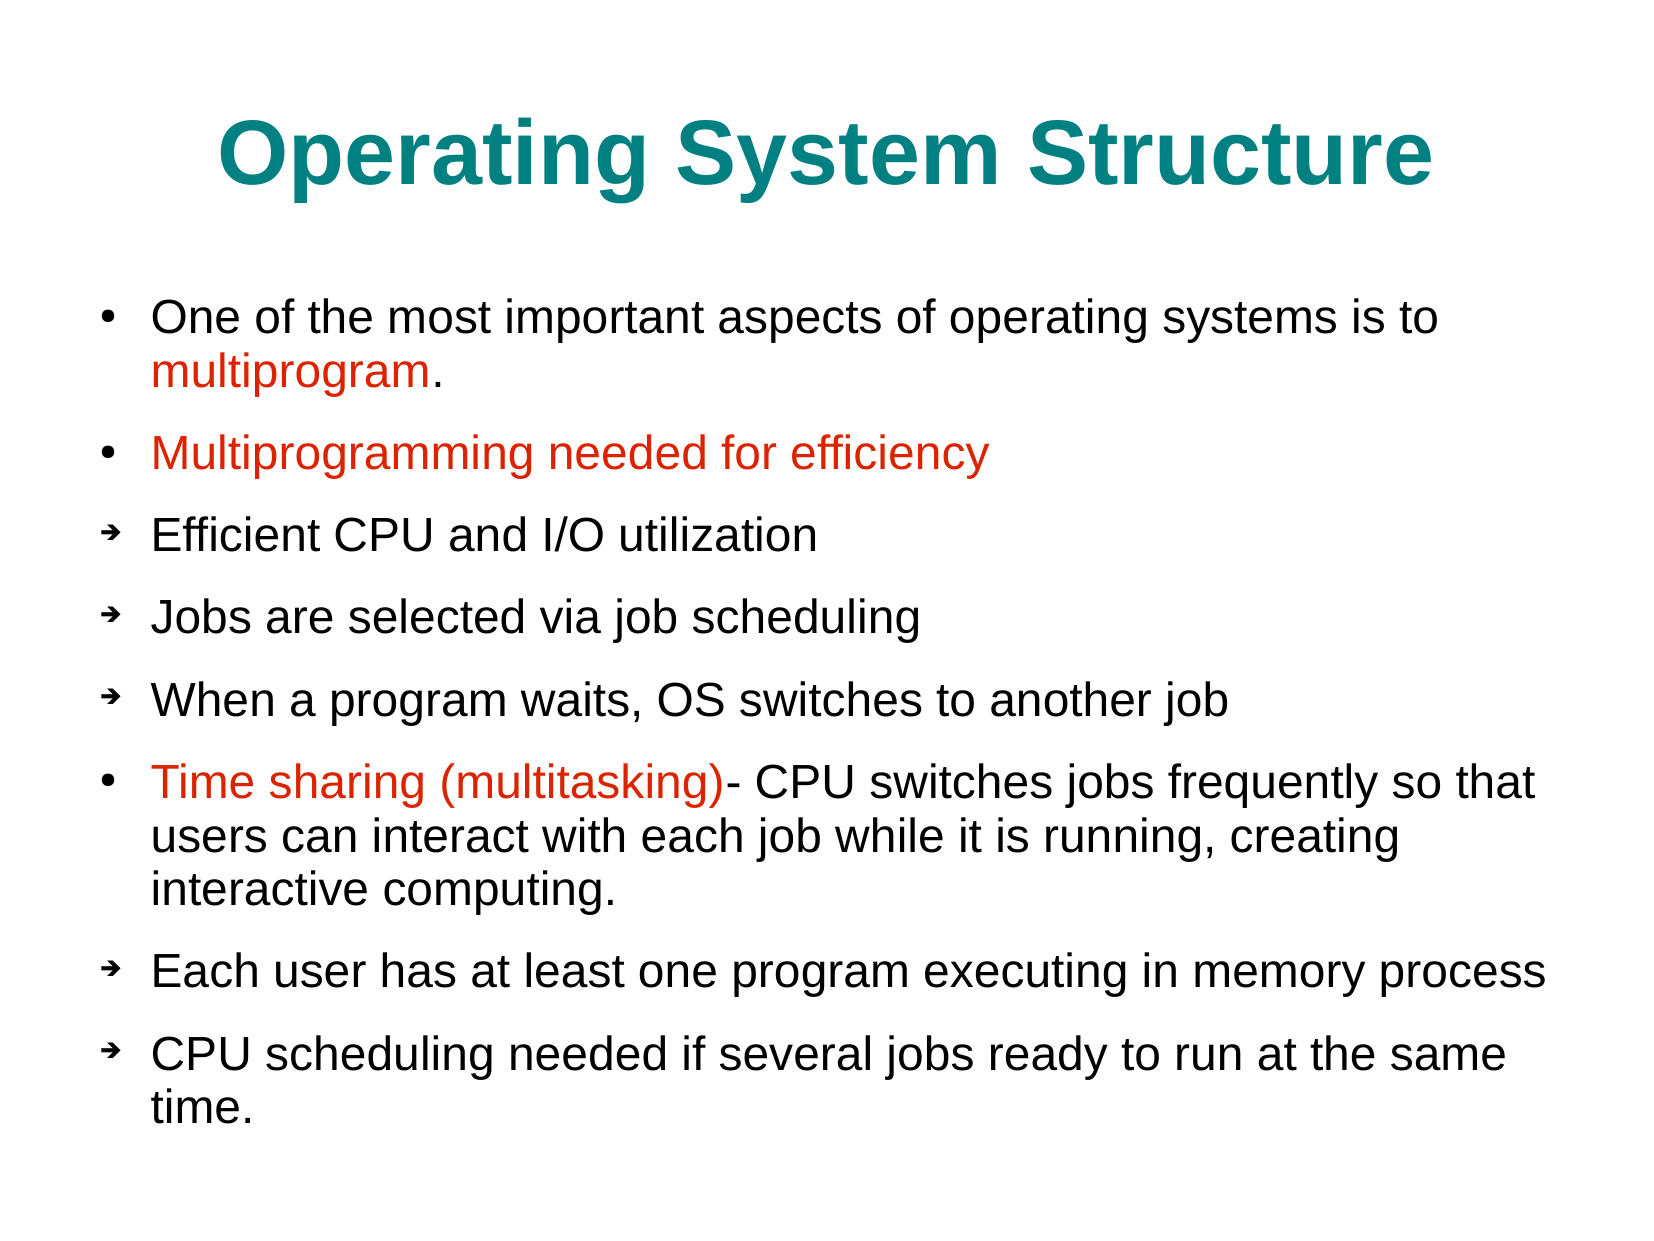

# Operating System Structure
One of the most important aspects of operating systems is to multiprogram.
Multiprogramming needed for efficiency
Efficient CPU and I/O utilization
Jobs are selected via job scheduling
When a program waits, OS switches to another job
Time sharing (multitasking)- CPU switches jobs frequently so that users can interact with each job while it is running, creating interactive computing.
Each user has at least one program executing in memory process
CPU scheduling needed if several jobs ready to run at the same time.